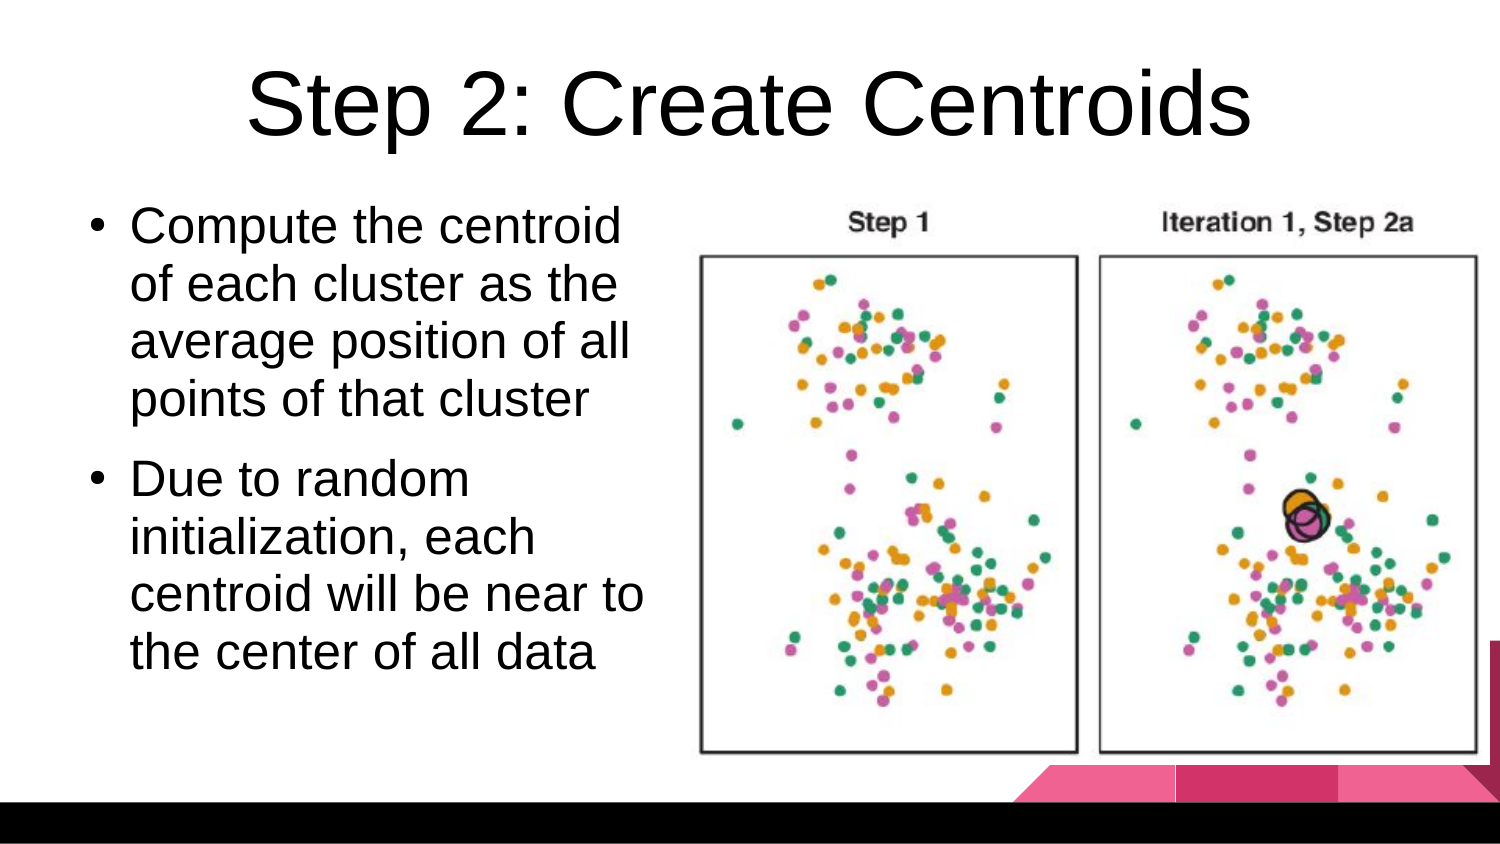

# Step 2: Create Centroids
Compute the centroid of each cluster as the average position of all points of that cluster
Due to random initialization, each centroid will be near to the center of all data